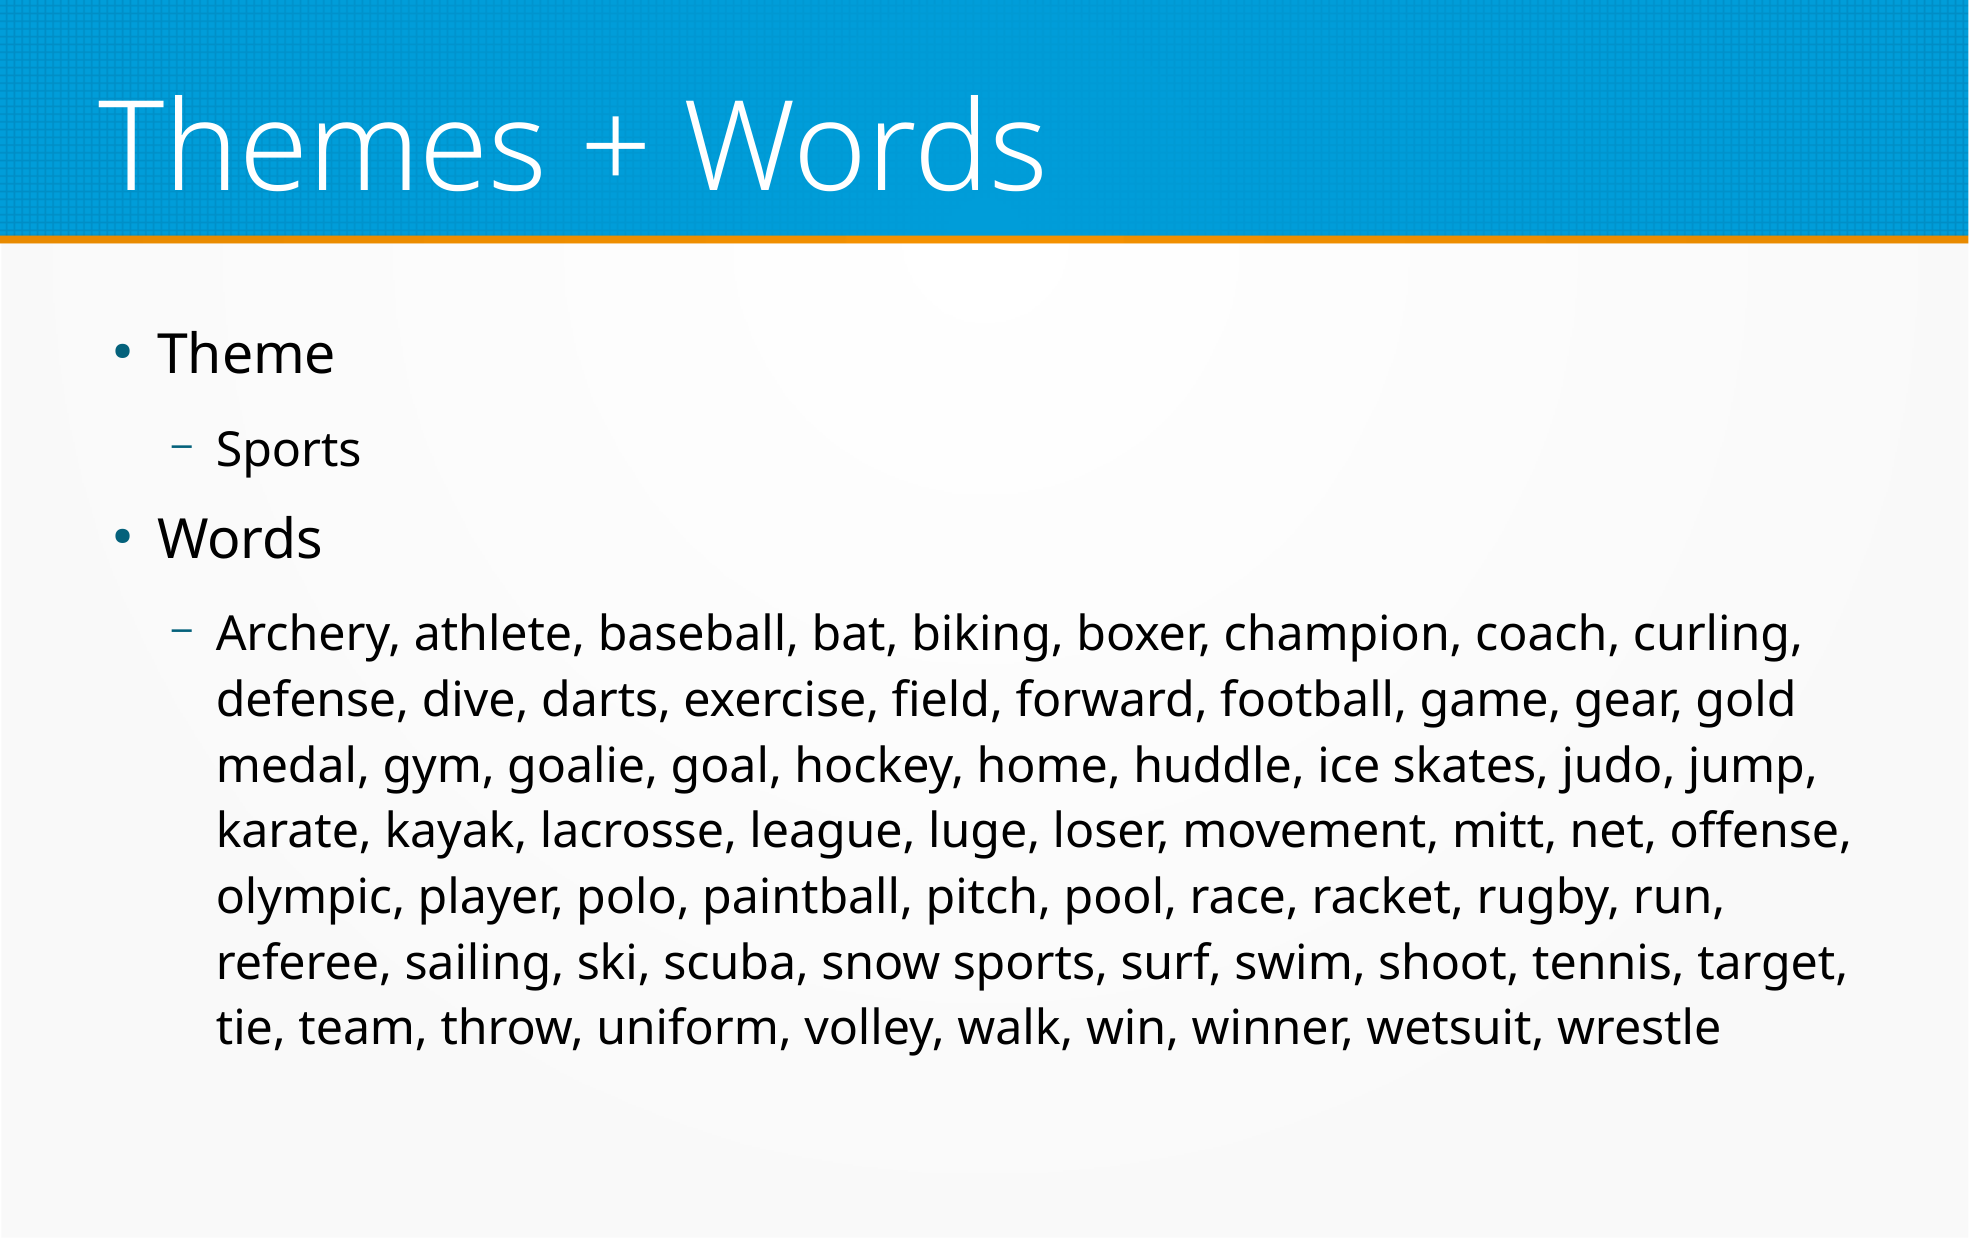

# Themes + Words
Theme
Sports
Words
Archery, athlete, baseball, bat, biking, boxer, champion, coach, curling, defense, dive, darts, exercise, field, forward, football, game, gear, gold medal, gym, goalie, goal, hockey, home, huddle, ice skates, judo, jump, karate, kayak, lacrosse, league, luge, loser, movement, mitt, net, offense, olympic, player, polo, paintball, pitch, pool, race, racket, rugby, run, referee, sailing, ski, scuba, snow sports, surf, swim, shoot, tennis, target, tie, team, throw, uniform, volley, walk, win, winner, wetsuit, wrestle